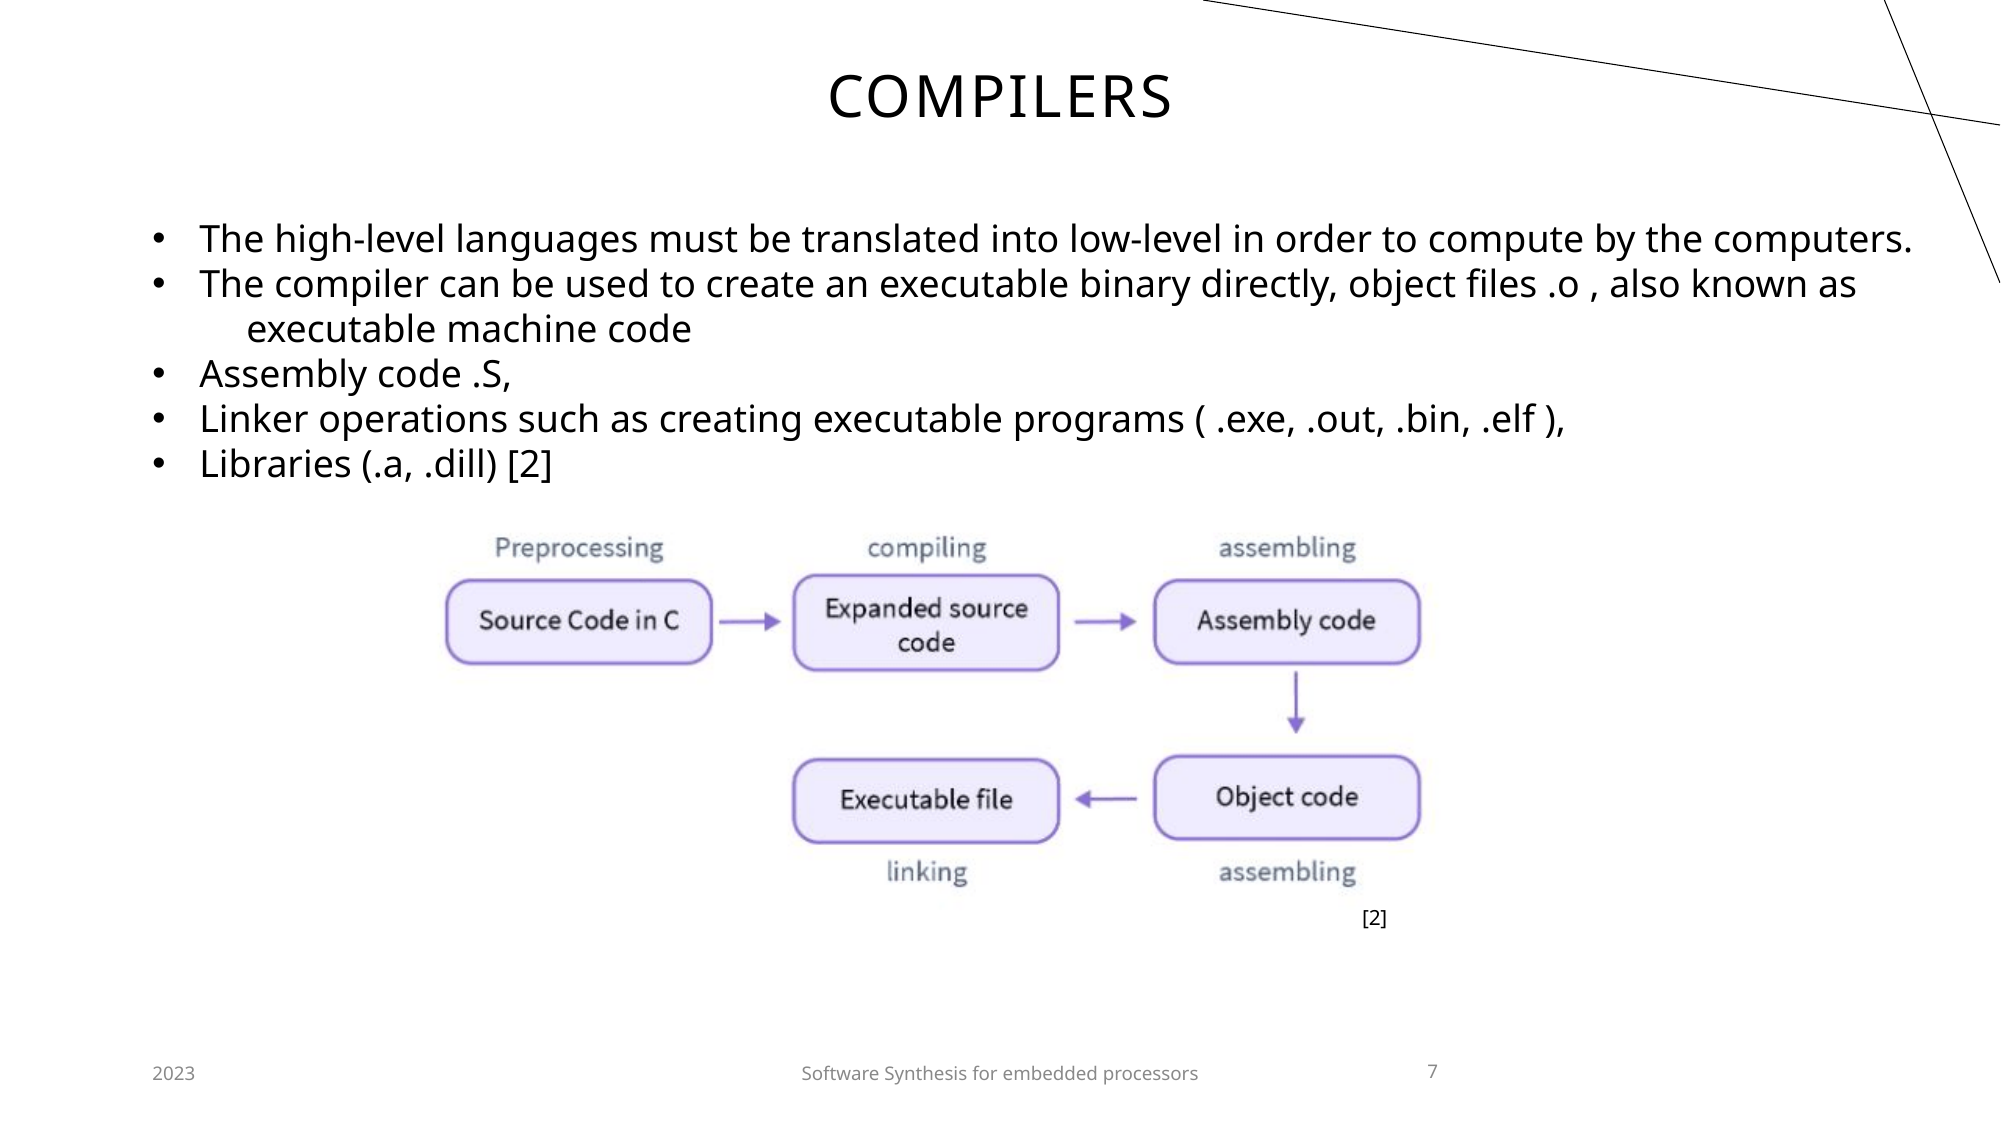

# COMPILERS
The high-level languages must be translated into low-level in order to compute by the computers.
The compiler can be used to create an executable binary directly, object files .o , also known as executable machine code
Assembly code .S,
Linker operations such as creating executable programs ( .exe, .out, .bin, .elf ),
Libraries (.a, .dill) [2]
[2]
2023
Software Synthesis for embedded processors